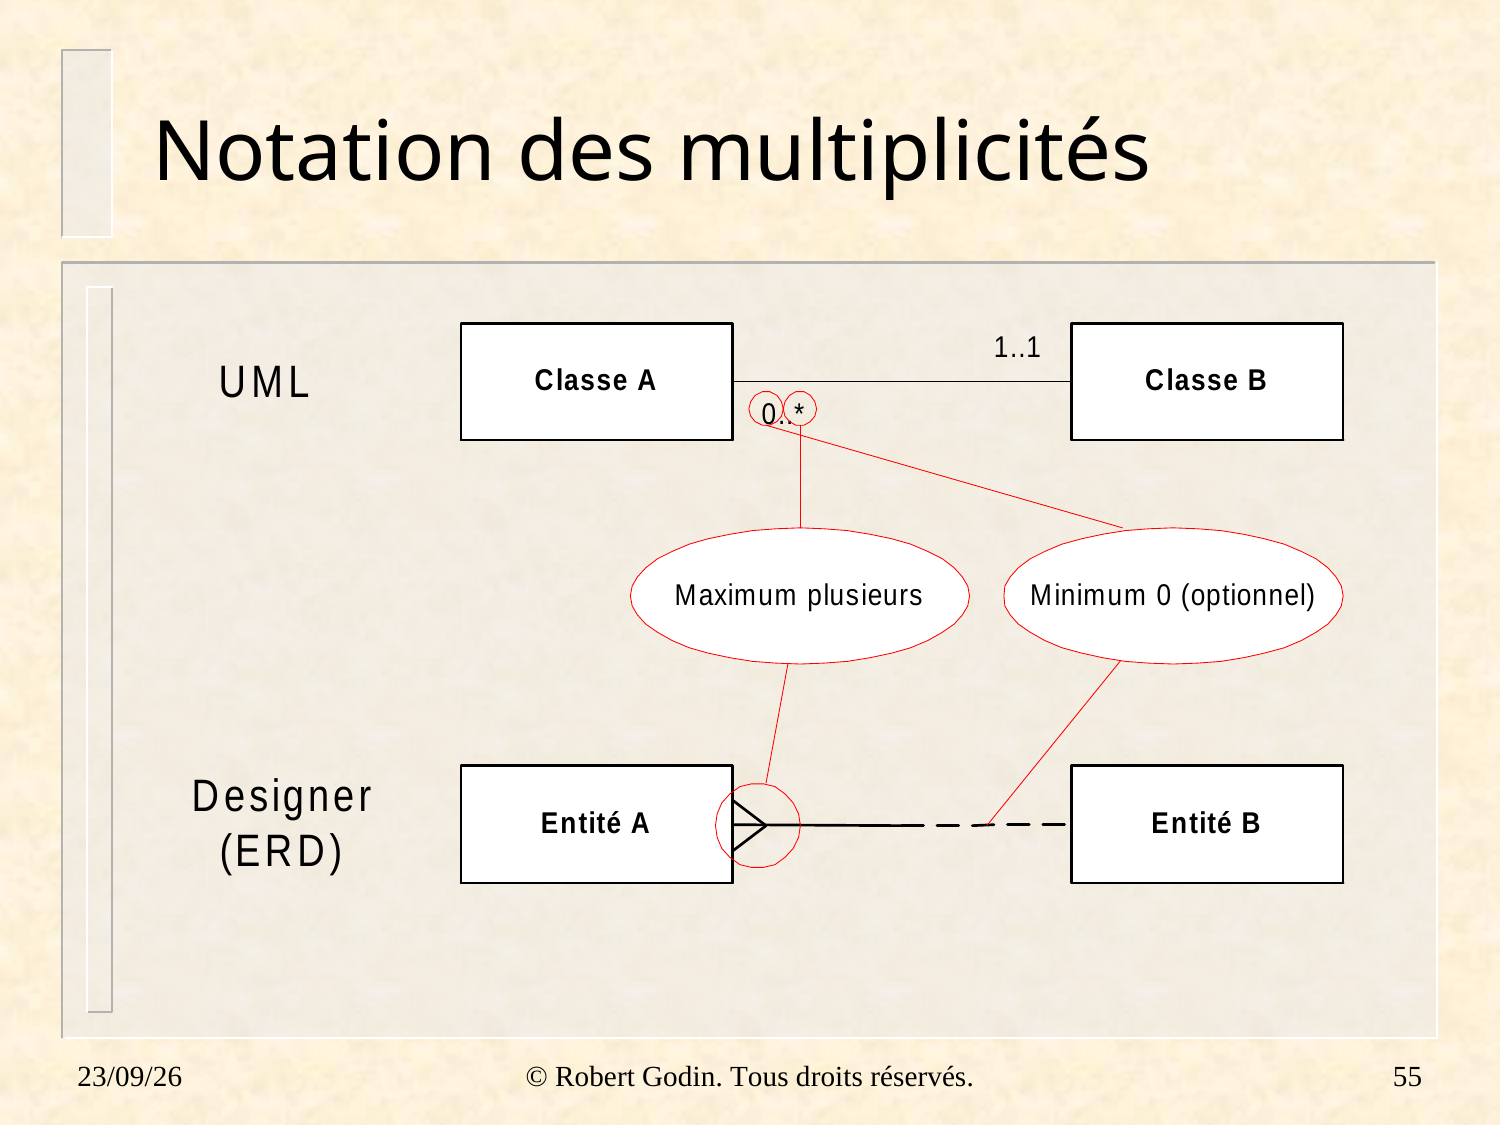

# Notation des multiplicités
© Robert Godin. Tous droits réservés.